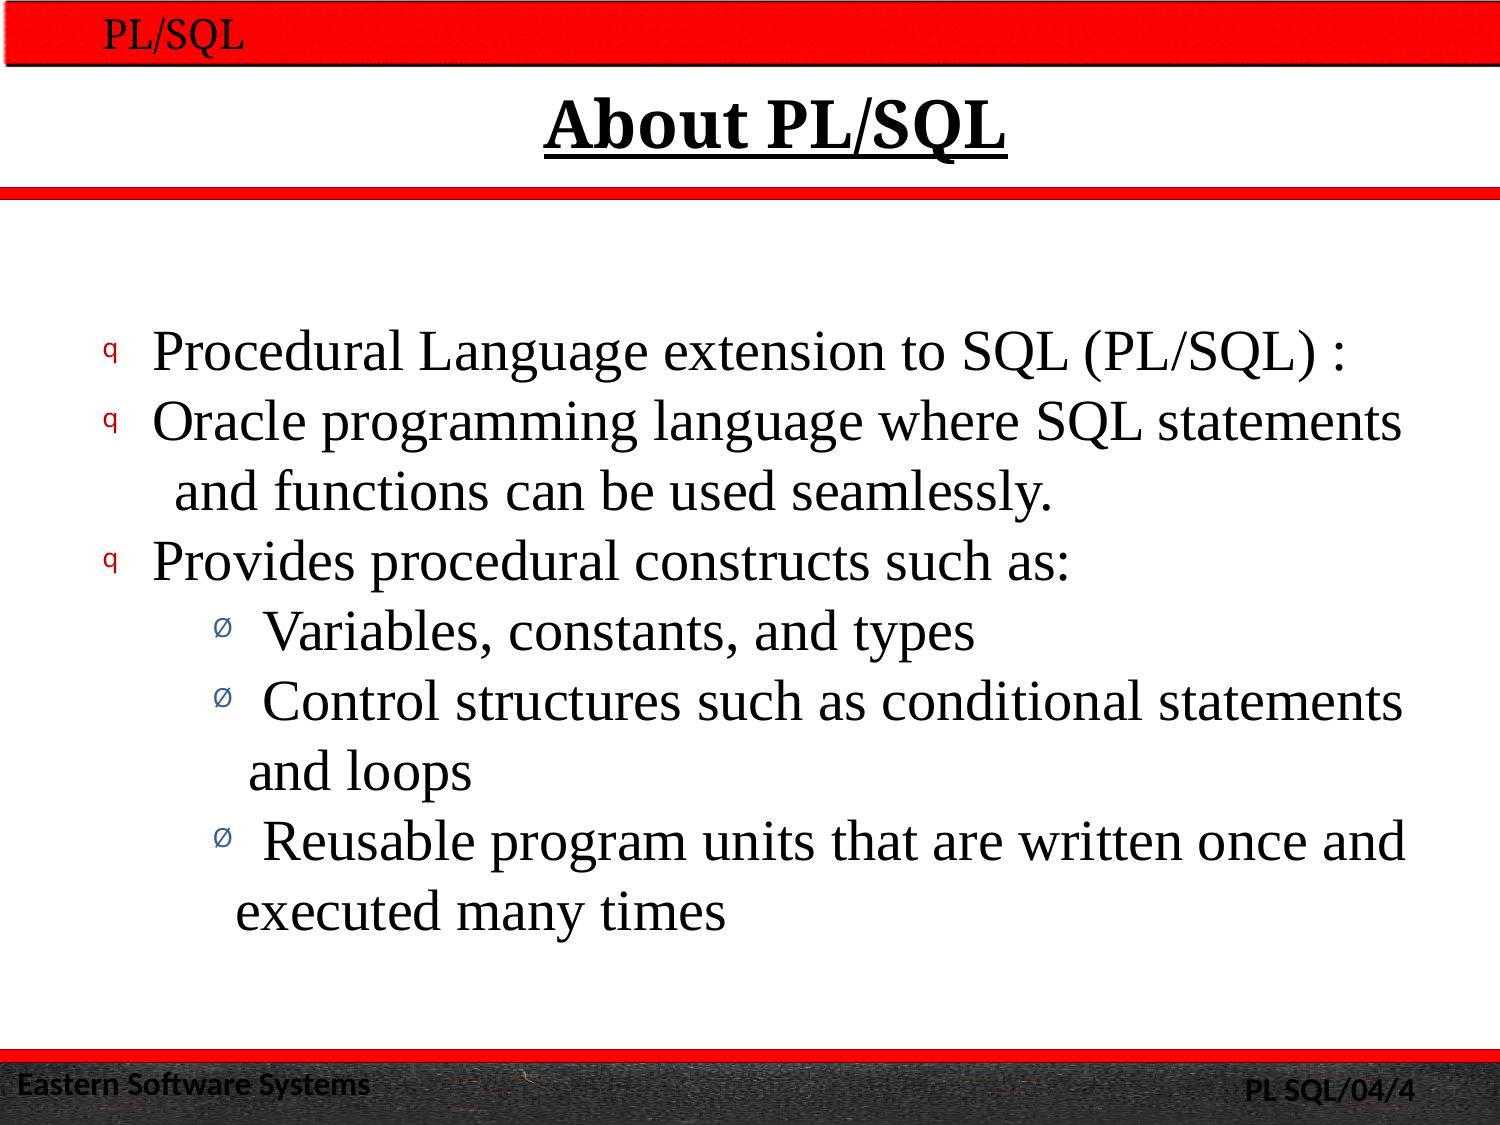

PL/SQL
 About PL/SQL
 Procedural Language extension to SQL (PL/SQL) :
 Oracle programming language where SQL statements
 and functions can be used seamlessly.
 Provides procedural constructs such as:
 Variables, constants, and types
 Control structures such as conditional statements and loops
 Reusable program units that are written once and
 executed many times
Eastern Software Systems
				 PL SQL/04/4